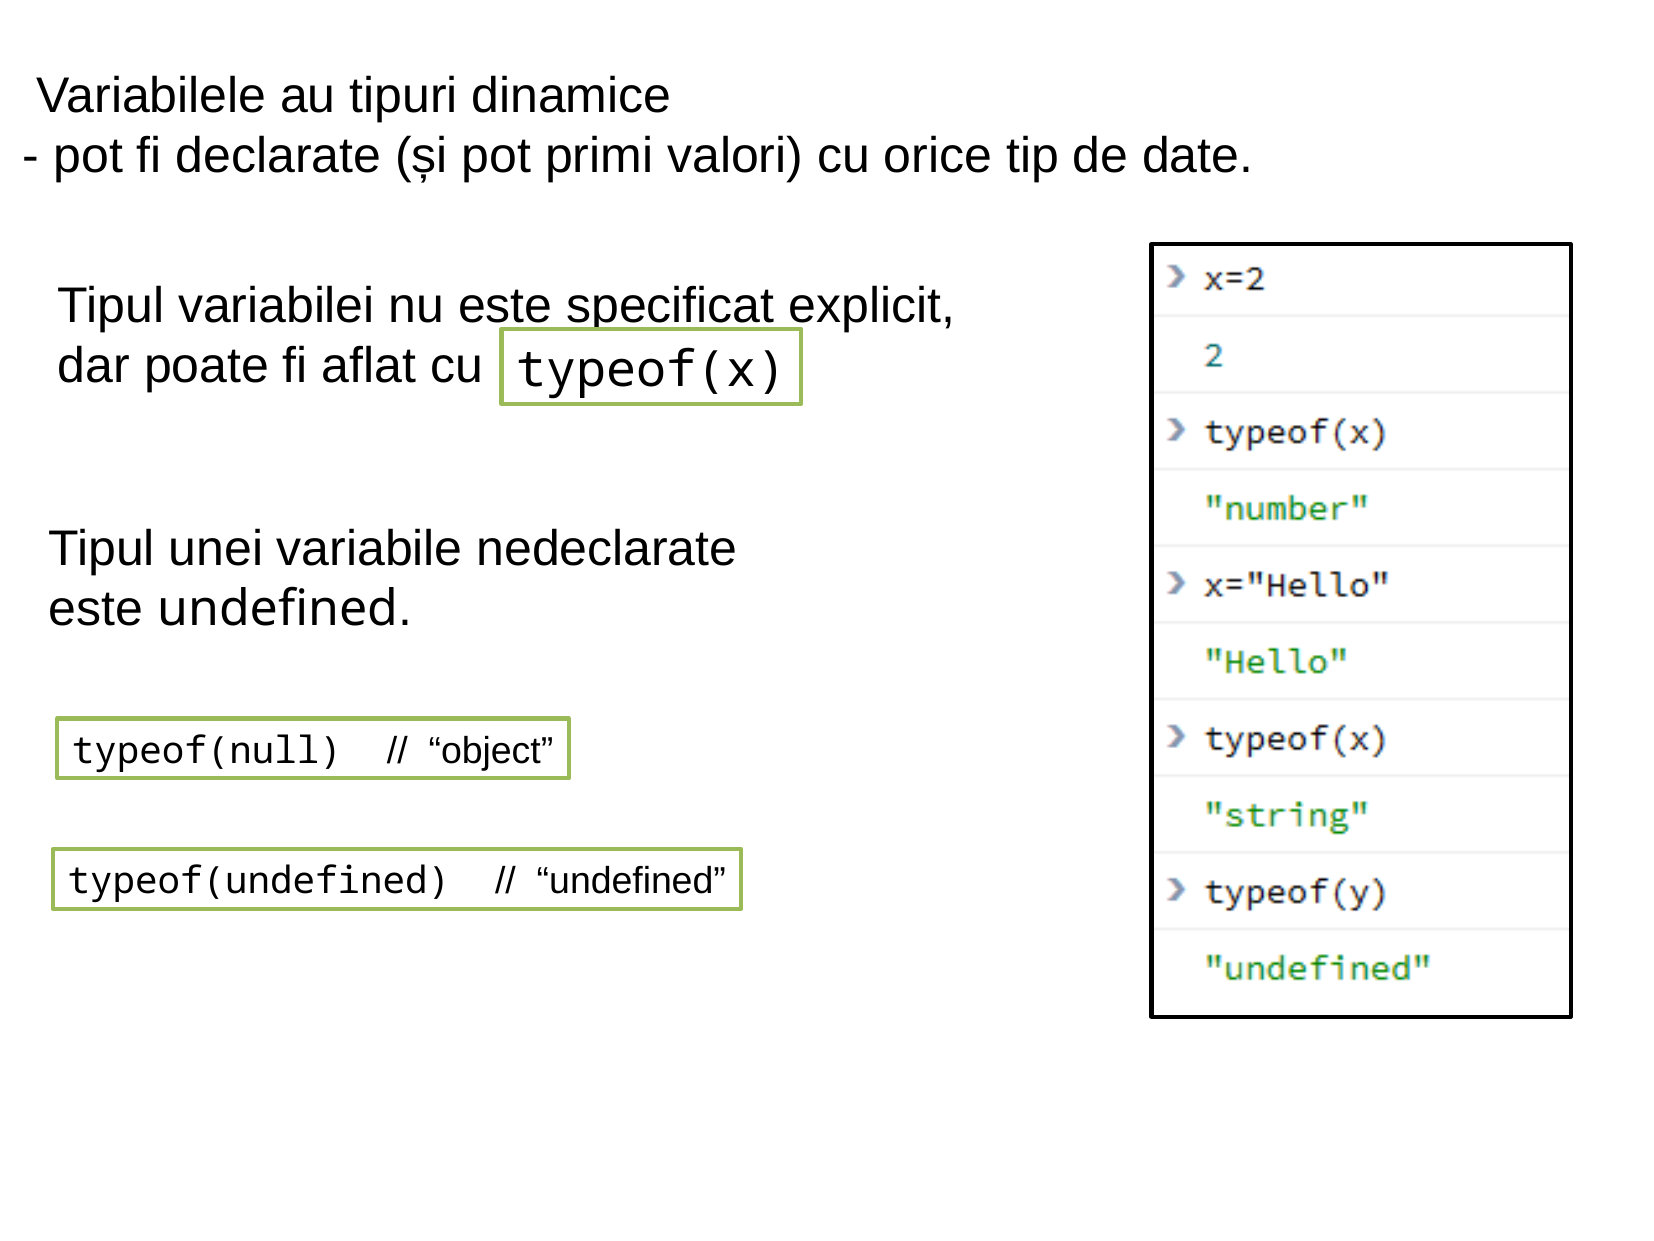

Variabilele au tipuri dinamice
 - pot fi declarate (și pot primi valori) cu orice tip de date.
Tipul variabilei nu este specificat explicit,
dar poate fi aflat cu
typeof(x)
Tipul unei variabile nedeclarate
este undefined.
typeof(null) // “object”
typeof(undefined) // “undefined”